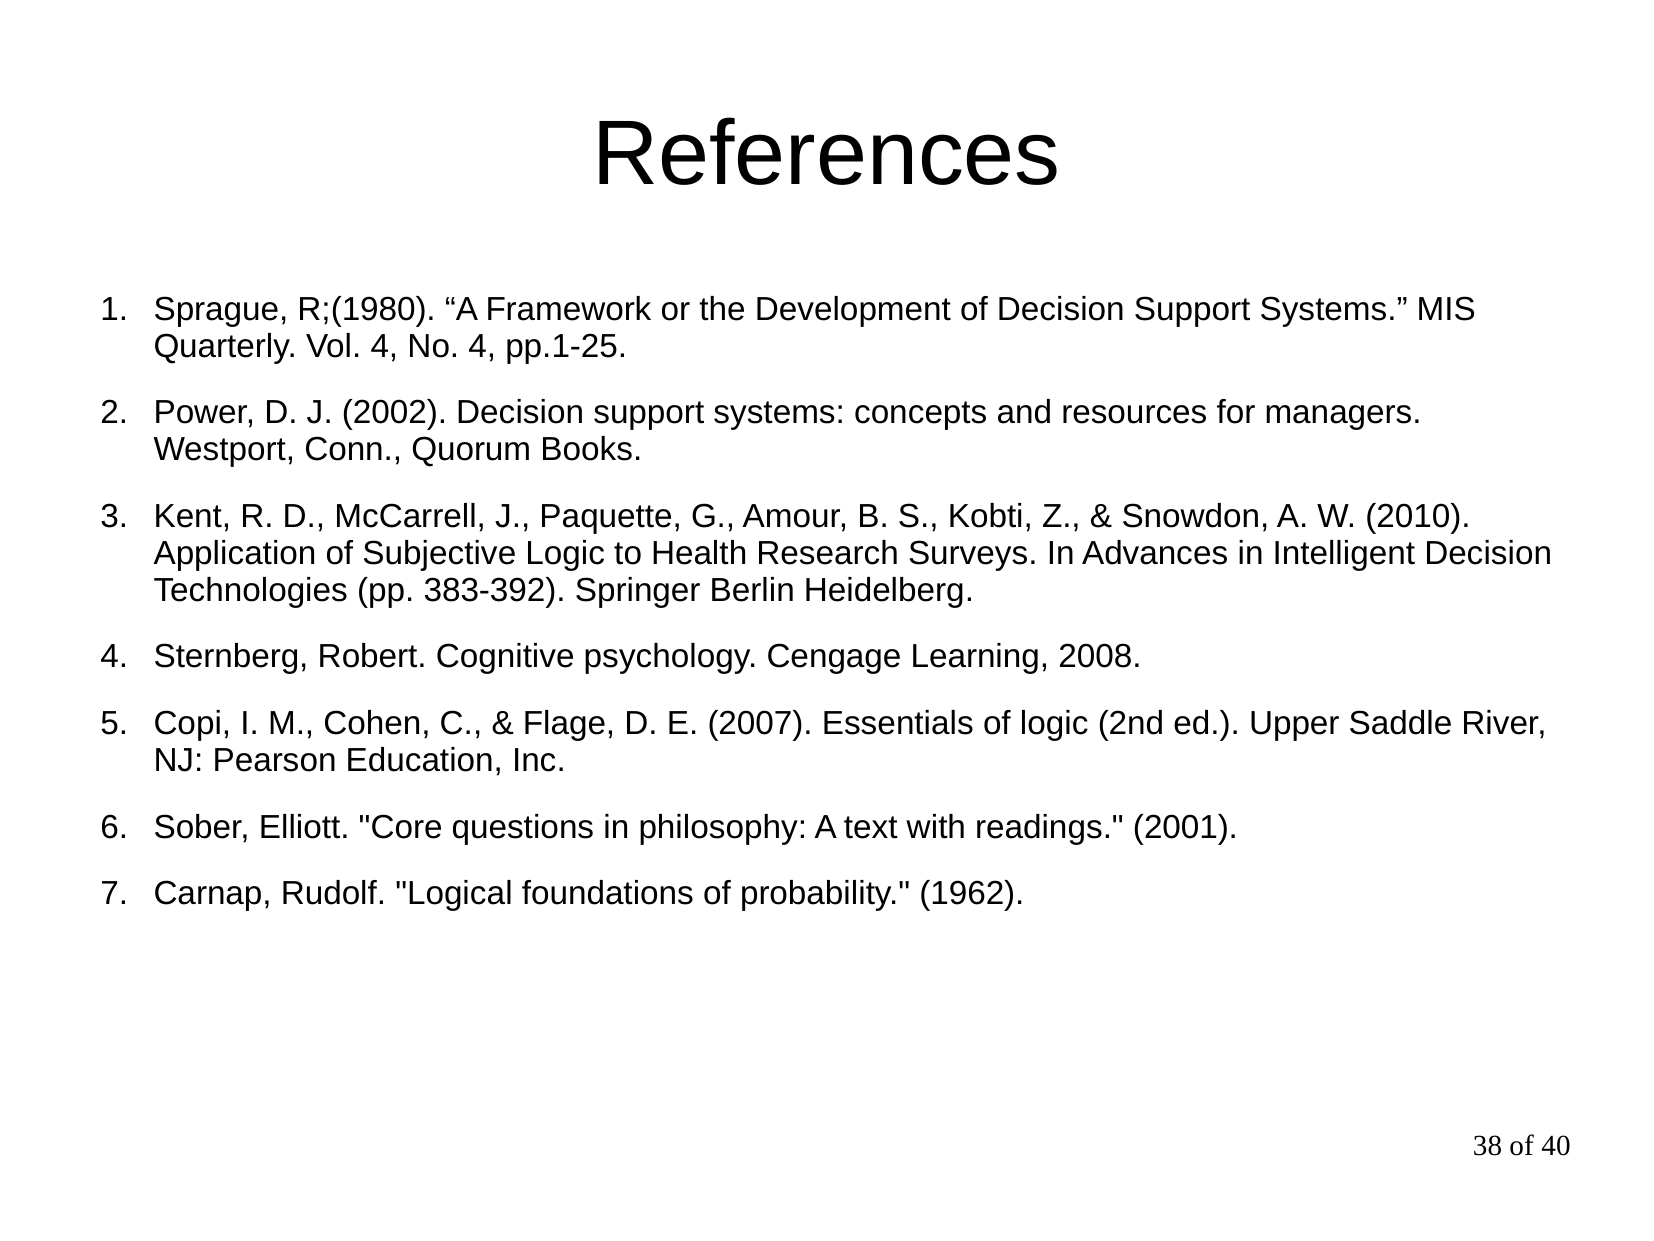

# References
Sprague, R;(1980). “A Framework or the Development of Decision Support Systems.” MIS Quarterly. Vol. 4, No. 4, pp.1-25.
Power, D. J. (2002). Decision support systems: concepts and resources for managers. Westport, Conn., Quorum Books.
Kent, R. D., McCarrell, J., Paquette, G., Amour, B. S., Kobti, Z., & Snowdon, A. W. (2010). Application of Subjective Logic to Health Research Surveys. In Advances in Intelligent Decision Technologies (pp. 383-392). Springer Berlin Heidelberg.
Sternberg, Robert. Cognitive psychology. Cengage Learning, 2008.
Copi, I. M., Cohen, C., & Flage, D. E. (2007). Essentials of logic (2nd ed.). Upper Saddle River, NJ: Pearson Education, Inc.
Sober, Elliott. "Core questions in philosophy: A text with readings." (2001).
Carnap, Rudolf. "Logical foundations of probability." (1962).
38